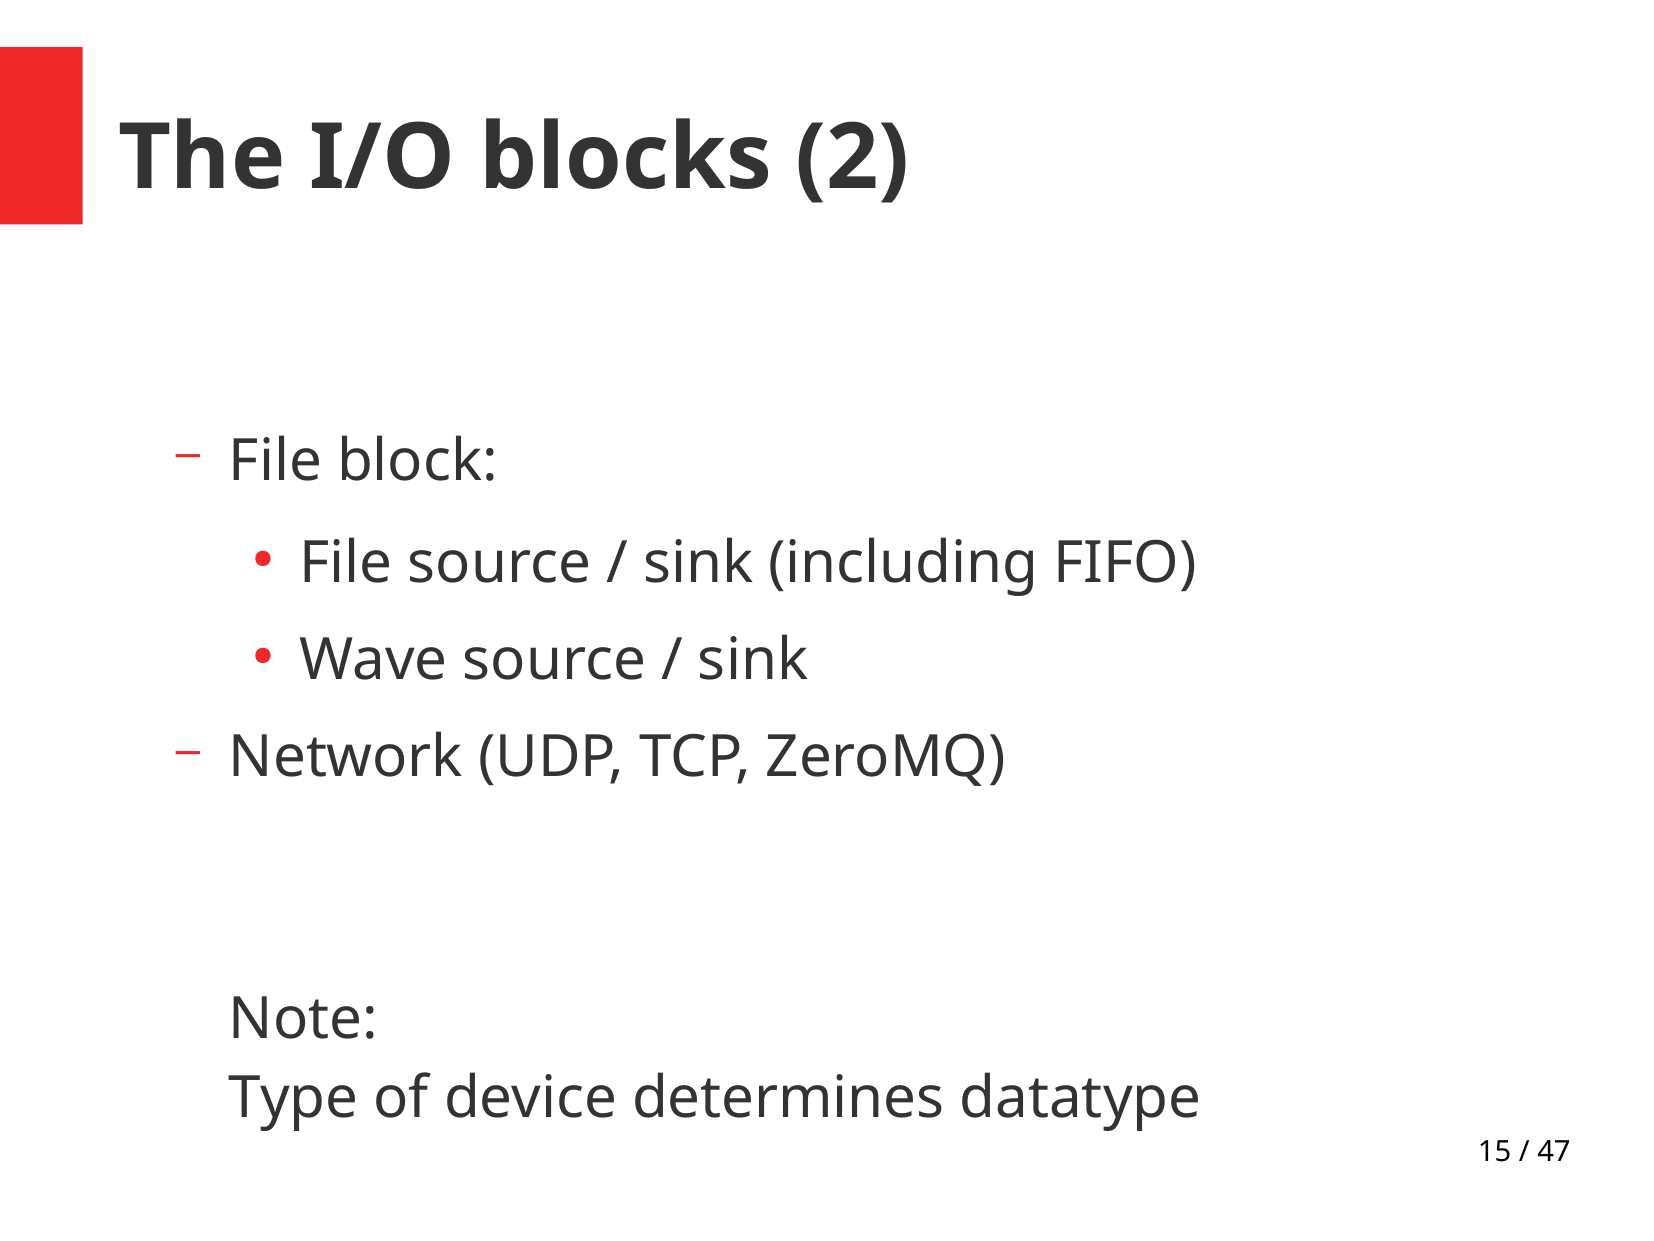

# The I/O blocks (2)
File block:
File source / sink (including FIFO)
Wave source / sink
Network (UDP, TCP, ZeroMQ)
Note:
Type of device determines datatype
15